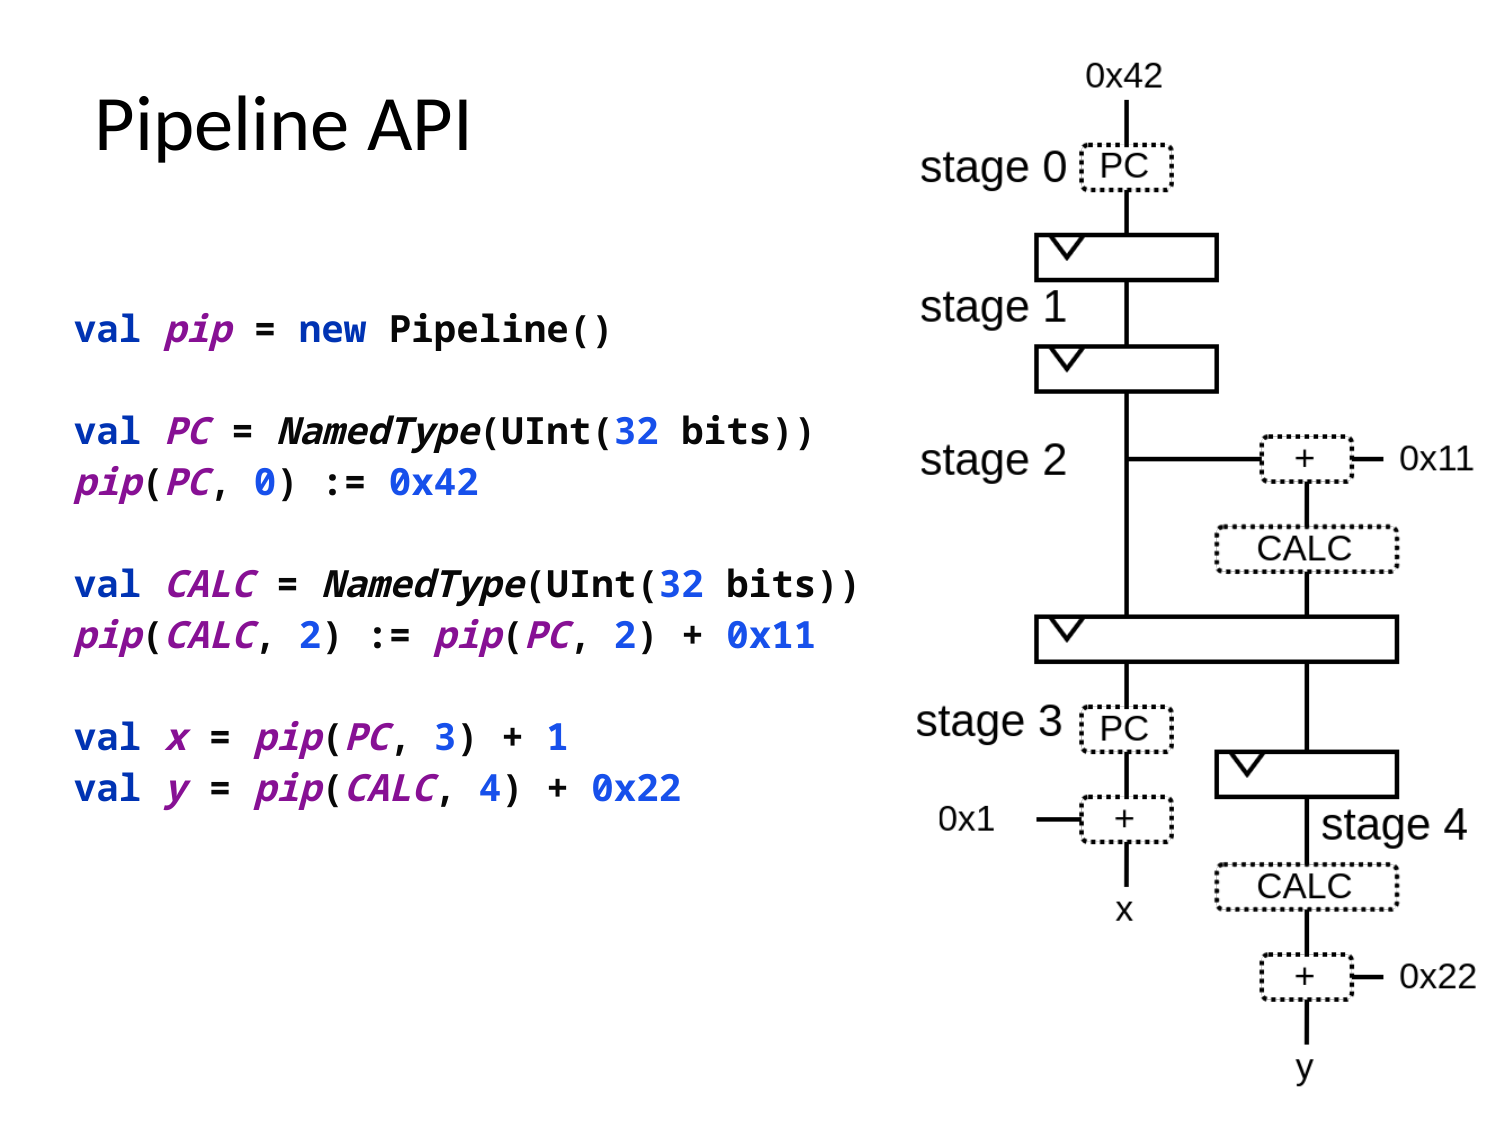

# Pipeline API
val pip = new Pipeline()
val PC = NamedType(UInt(32 bits))
pip(PC, 0) := 0x42
val CALC = NamedType(UInt(32 bits))
pip(CALC, 2) := pip(PC, 2) + 0x11
val x = pip(PC, 3) + 1
val y = pip(CALC, 4) + 0x22